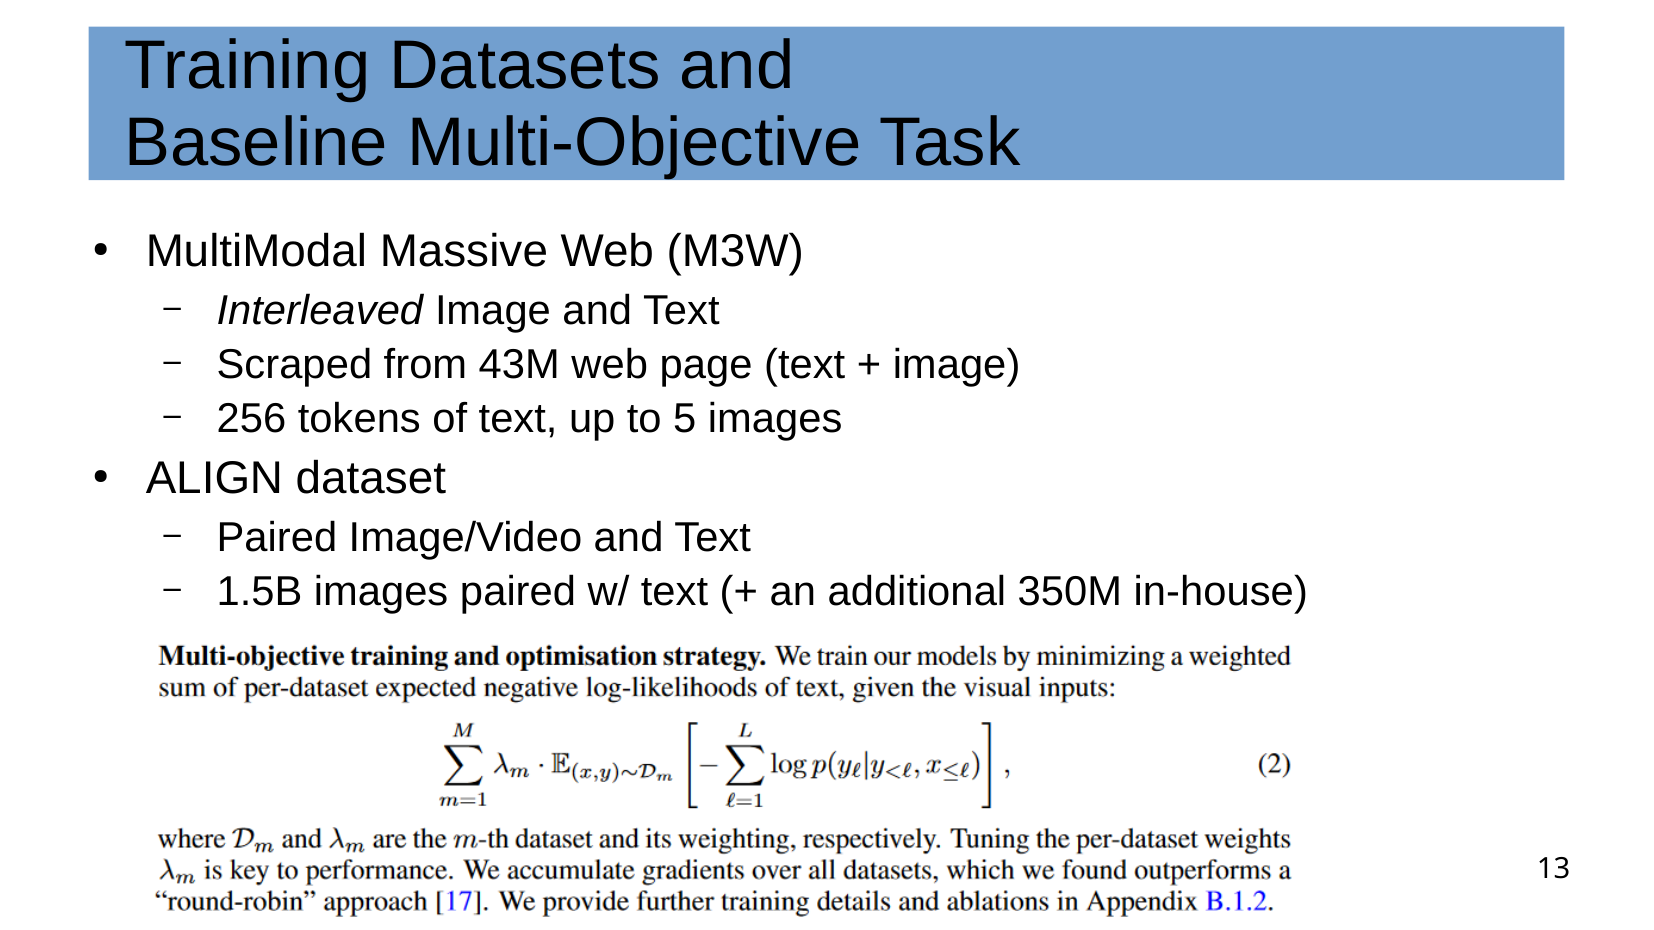

# Training Datasets and Baseline Multi-Objective Task
MultiModal Massive Web (M3W)
Interleaved Image and Text
Scraped from 43M web page (text + image)
256 tokens of text, up to 5 images
ALIGN dataset
Paired Image/Video and Text
1.5B images paired w/ text (+ an additional 350M in-house)
13